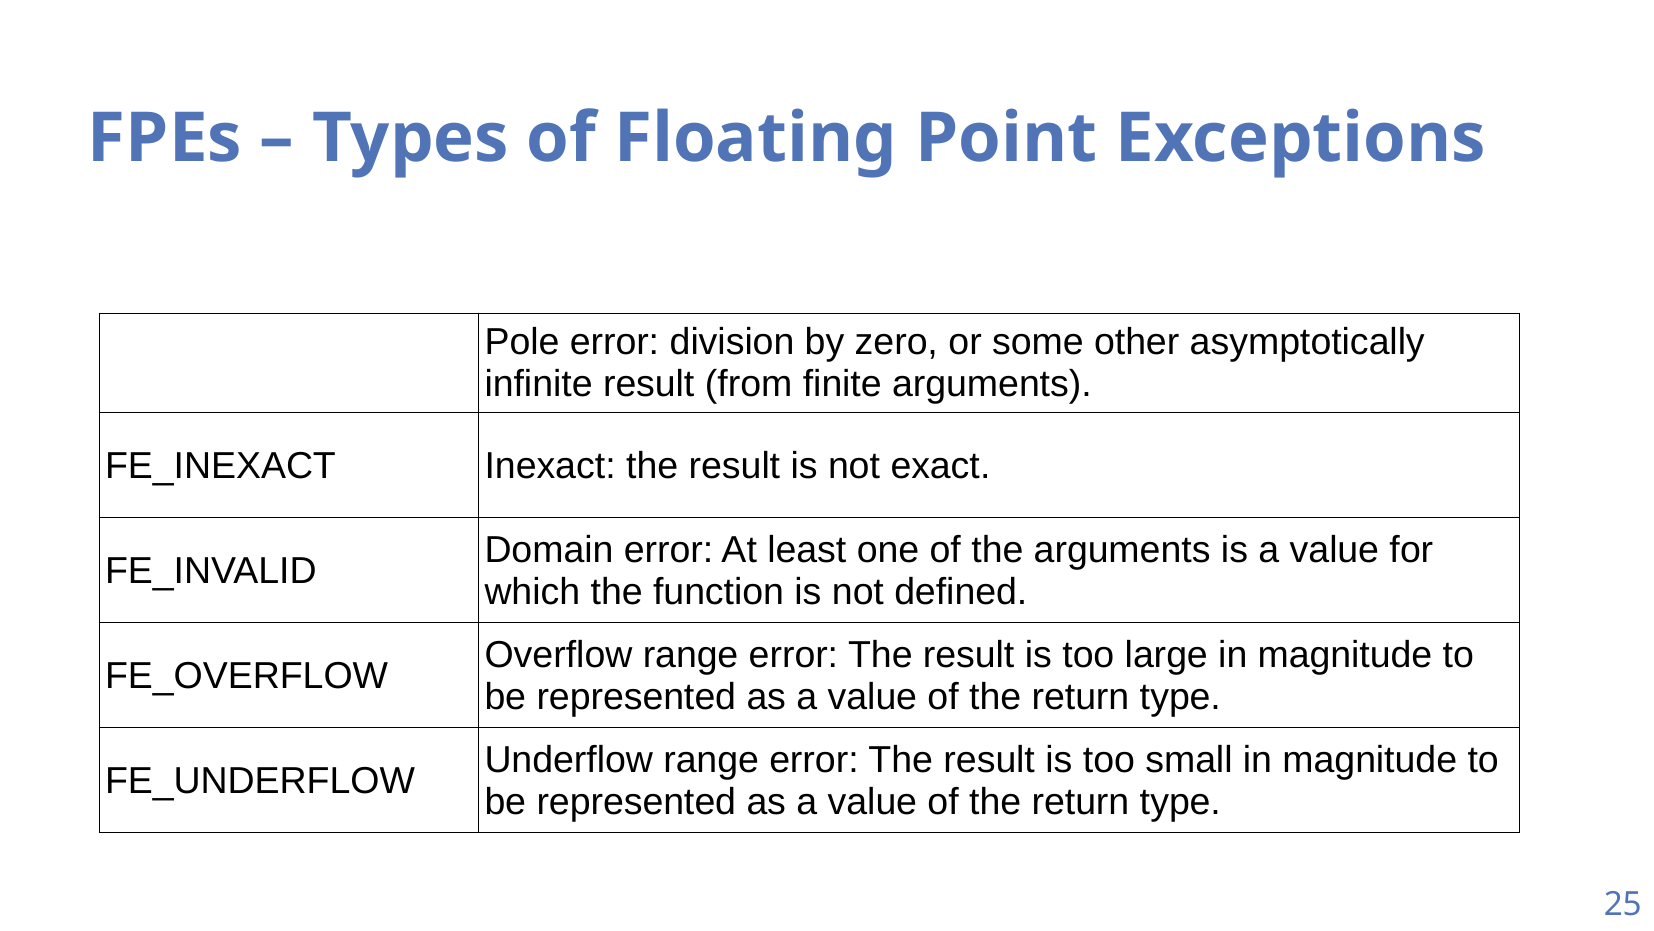

# FPEs – Types of Floating Point Exceptions
| FE\_DIVBYZERO | Pole error: division by zero, or some other asymptotically infinite result (from finite arguments). |
| --- | --- |
| FE\_INEXACT | Inexact: the result is not exact. |
| FE\_INVALID | Domain error: At least one of the arguments is a value for which the function is not defined. |
| FE\_OVERFLOW | Overflow range error: The result is too large in magnitude to be represented as a value of the return type. |
| FE\_UNDERFLOW | Underflow range error: The result is too small in magnitude to be represented as a value of the return type. |
25